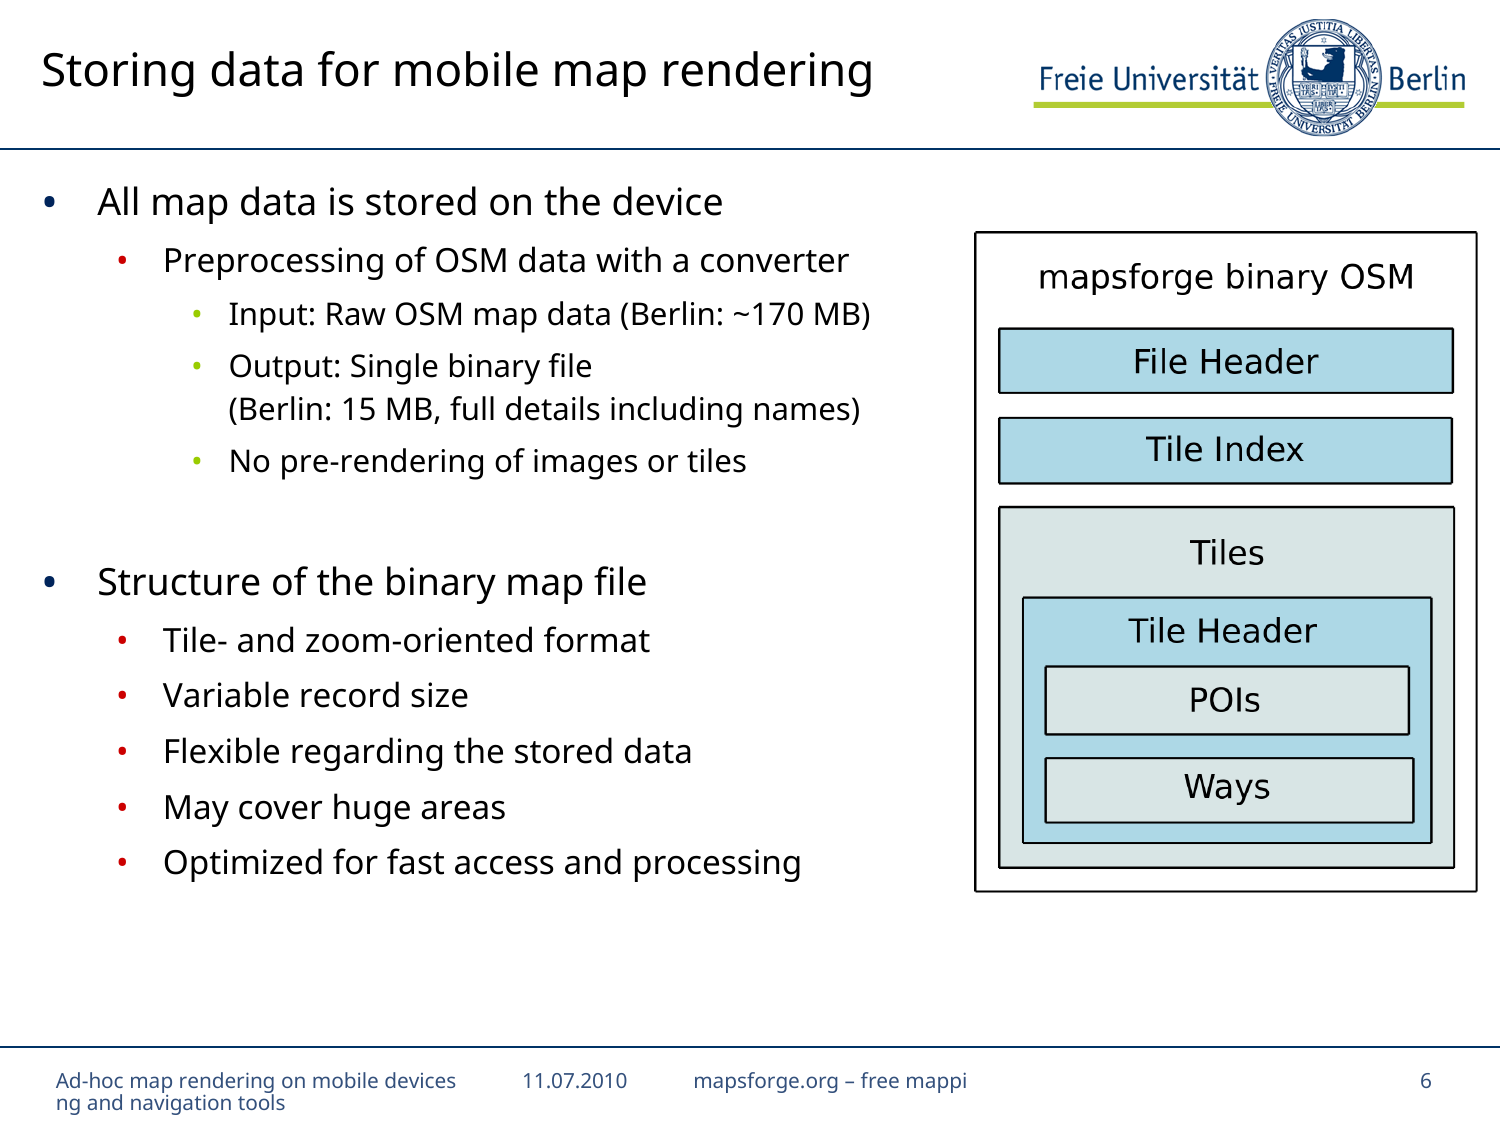

# Storing data for mobile map rendering
All map data is stored on the device
Preprocessing of OSM data with a converter
Input: Raw OSM map data (Berlin: ~170 MB)
Output: Single binary file
(Berlin: 15 MB, full details including names)
No pre-rendering of images or tiles
Structure of the binary map file
Tile- and zoom-oriented format
Variable record size
Flexible regarding the stored data
May cover huge areas
Optimized for fast access and processing
Ad-hoc map rendering on mobile devices 11.07.2010 mapsforge.org – free mapping and navigation tools
6